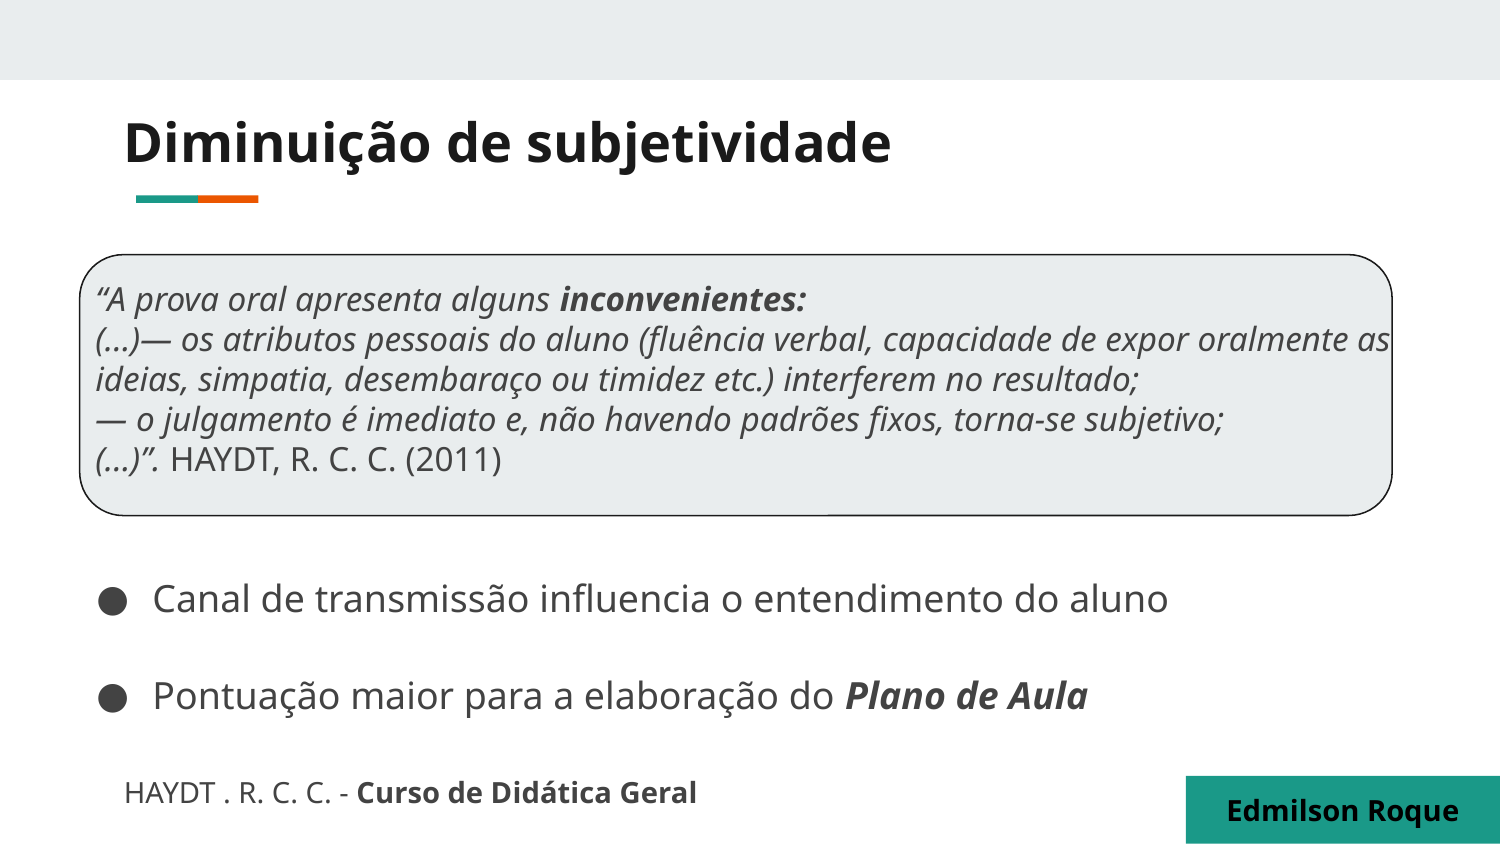

# Diminuição de subjetividade
“A prova oral apresenta alguns inconvenientes:
(...)— os atributos pessoais do aluno (fluência verbal, capacidade de expor oralmente as ideias, simpatia, desembaraço ou timidez etc.) interferem no resultado;
— o julgamento é imediato e, não havendo padrões fixos, torna-se subjetivo;
(...)”. HAYDT, R. C. C. (2011)
Canal de transmissão influencia o entendimento do aluno
Pontuação maior para a elaboração do Plano de Aula
HAYDT . R. C. C. - Curso de Didática Geral
Edmilson Roque